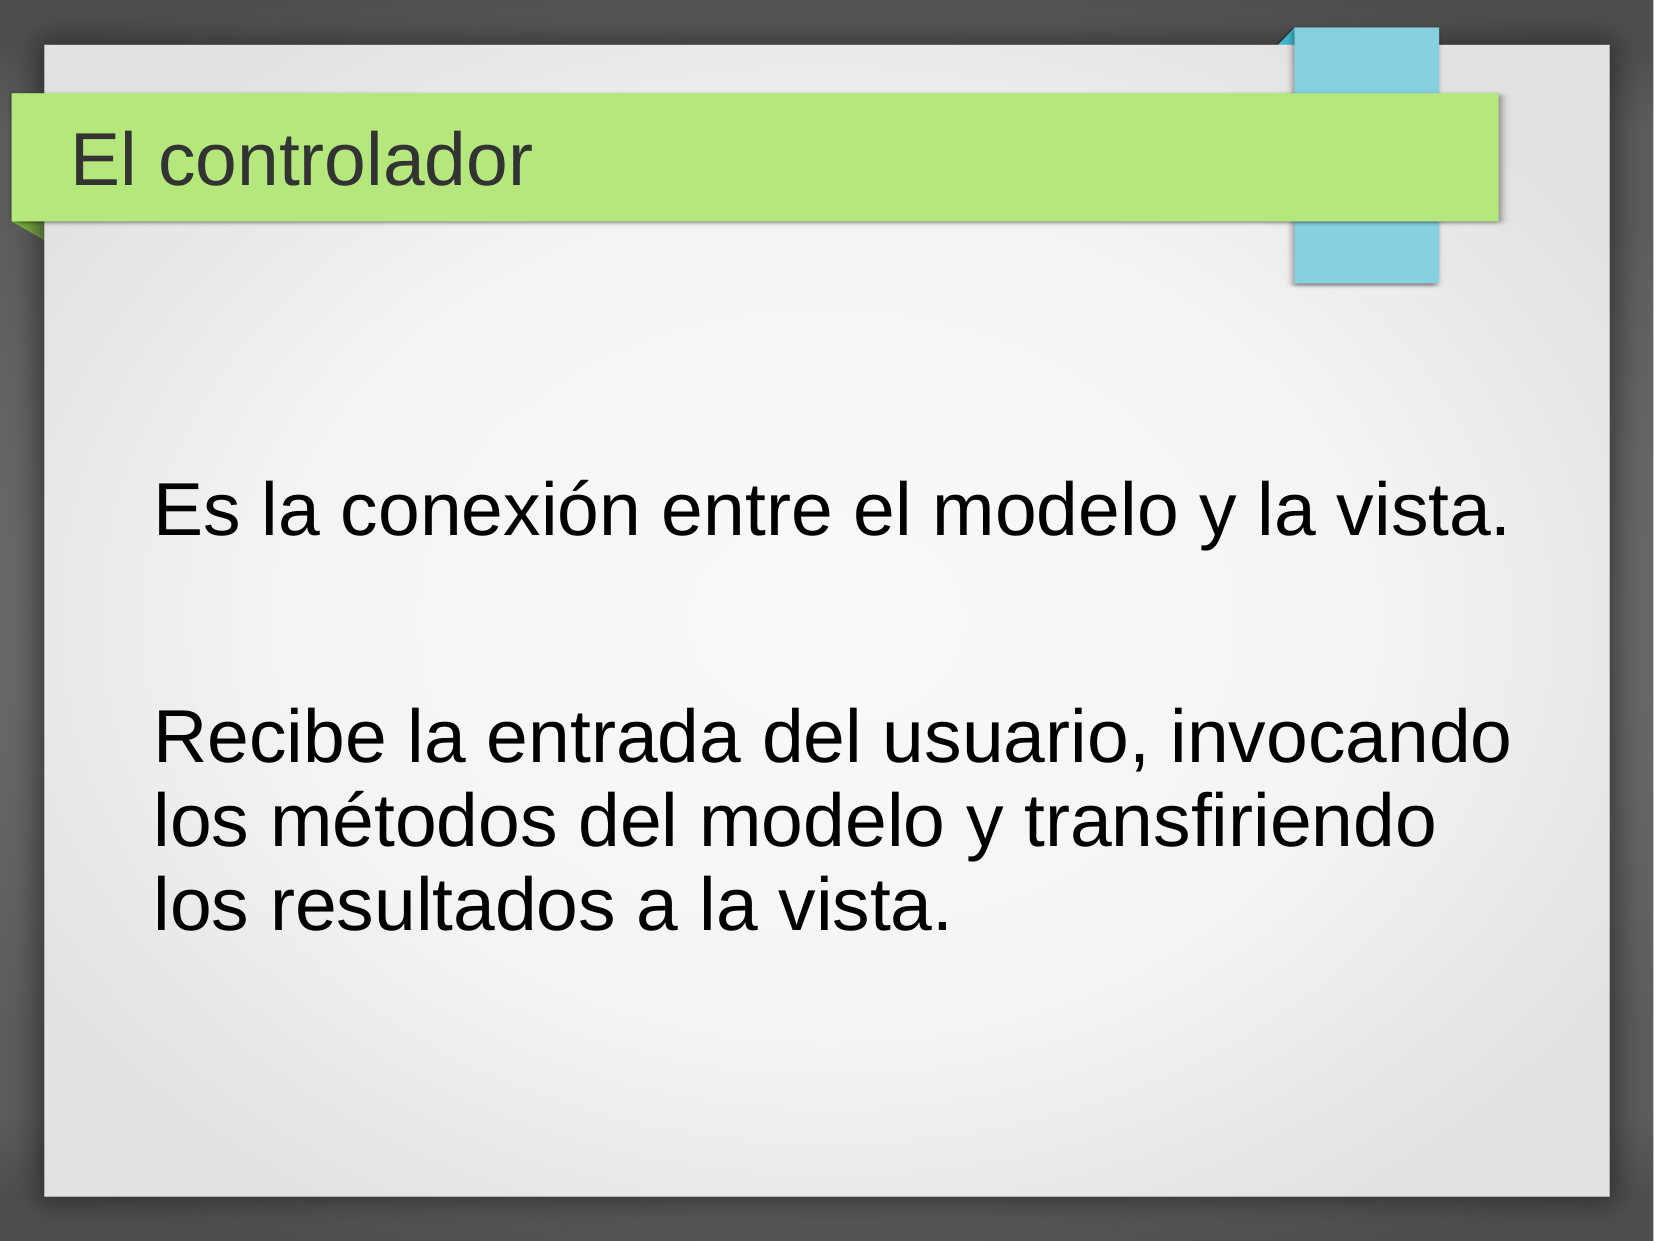

# El controlador
Es la conexión entre el modelo y la vista.
Recibe la entrada del usuario, invocando los métodos del modelo y transfiriendo los resultados a la vista.